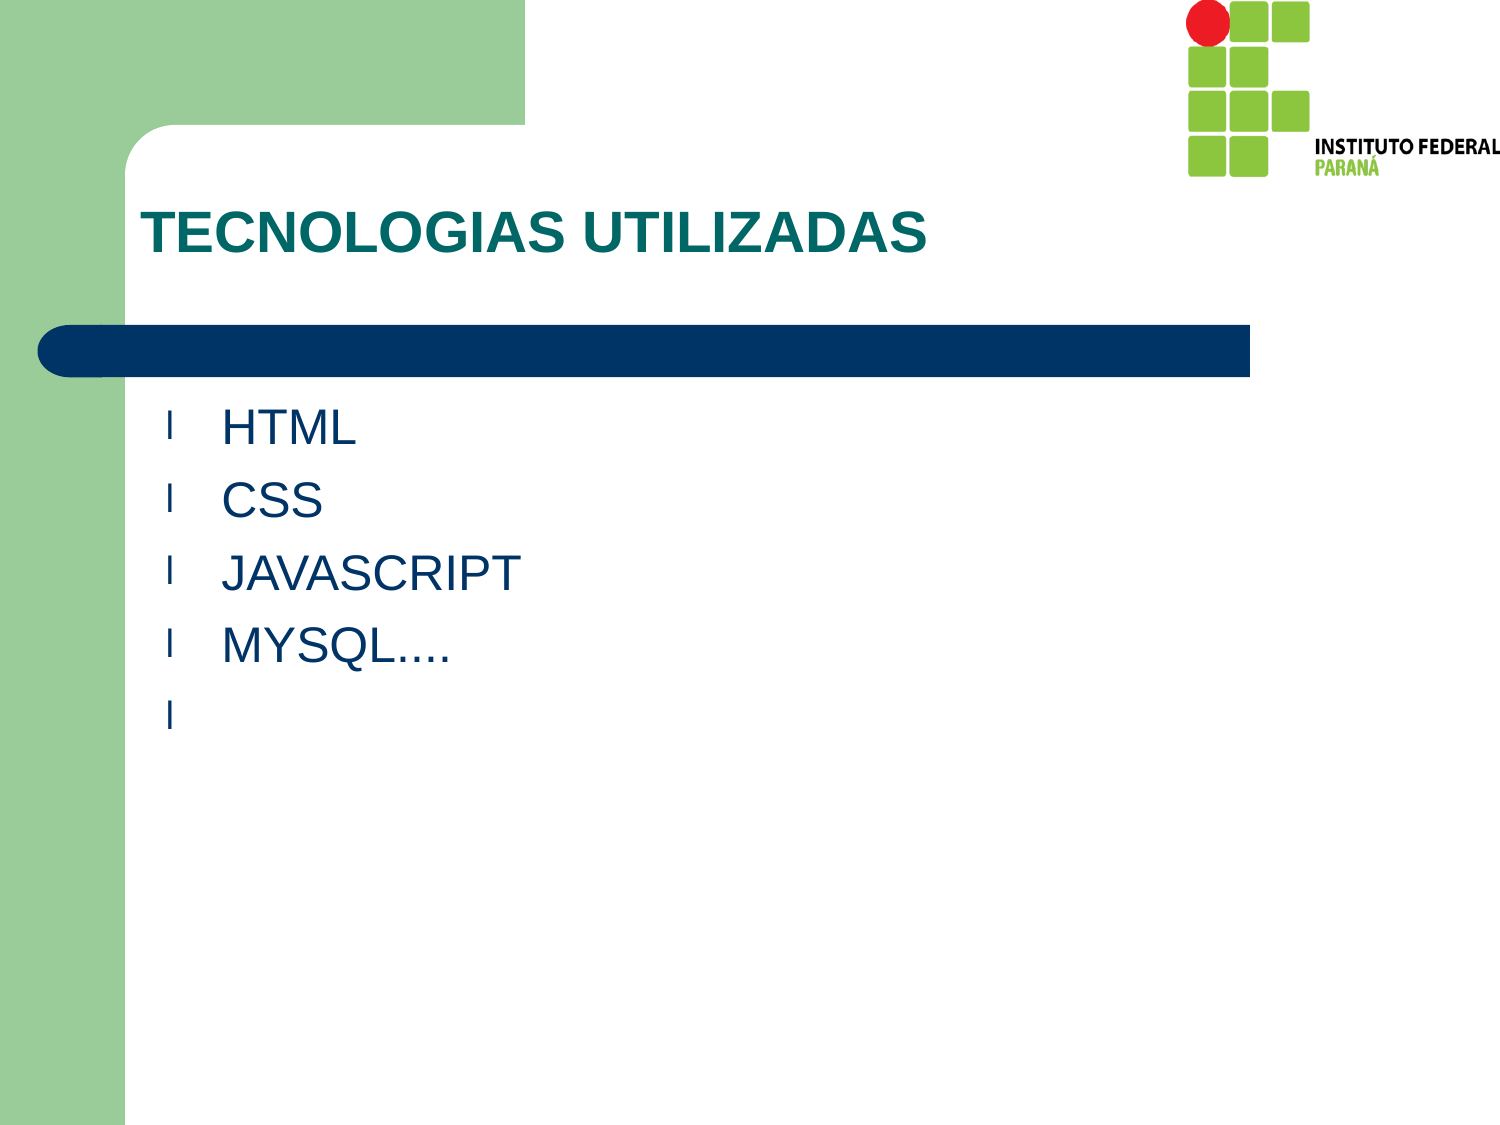

# TECNOLOGIAS UTILIZADAS
HTML
CSS
JAVASCRIPT
MYSQL....